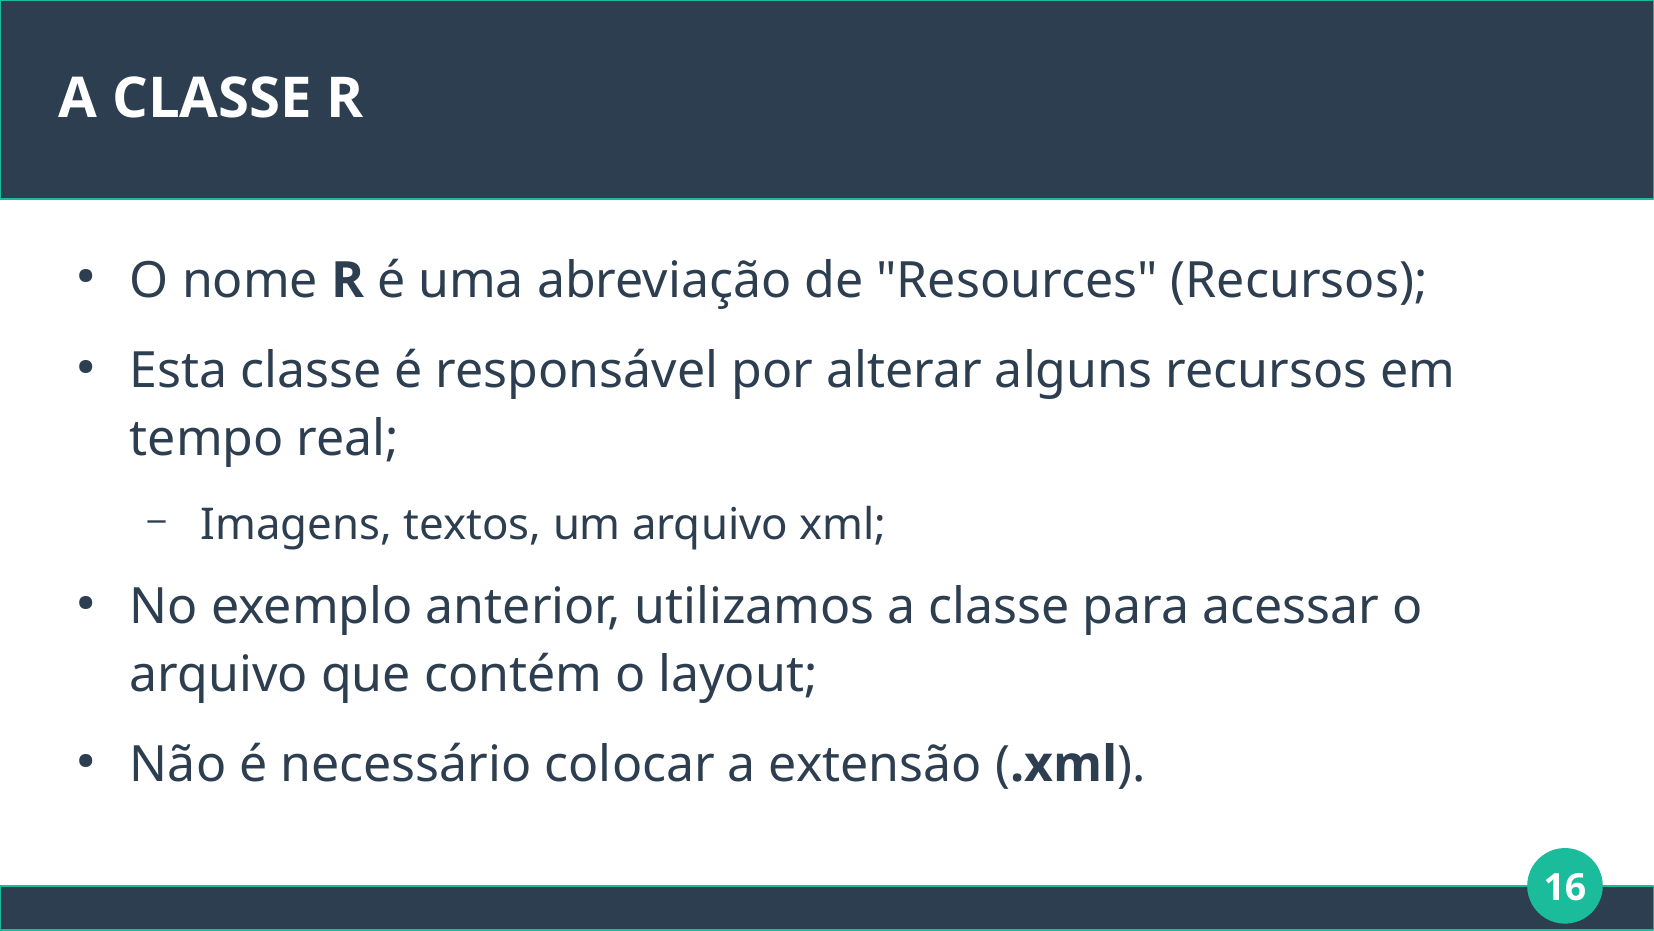

# A CLASSE R
O nome R é uma abreviação de "Resources" (Recursos);
Esta classe é responsável por alterar alguns recursos em tempo real;
Imagens, textos, um arquivo xml;
No exemplo anterior, utilizamos a classe para acessar o arquivo que contém o layout;
Não é necessário colocar a extensão (.xml).
16